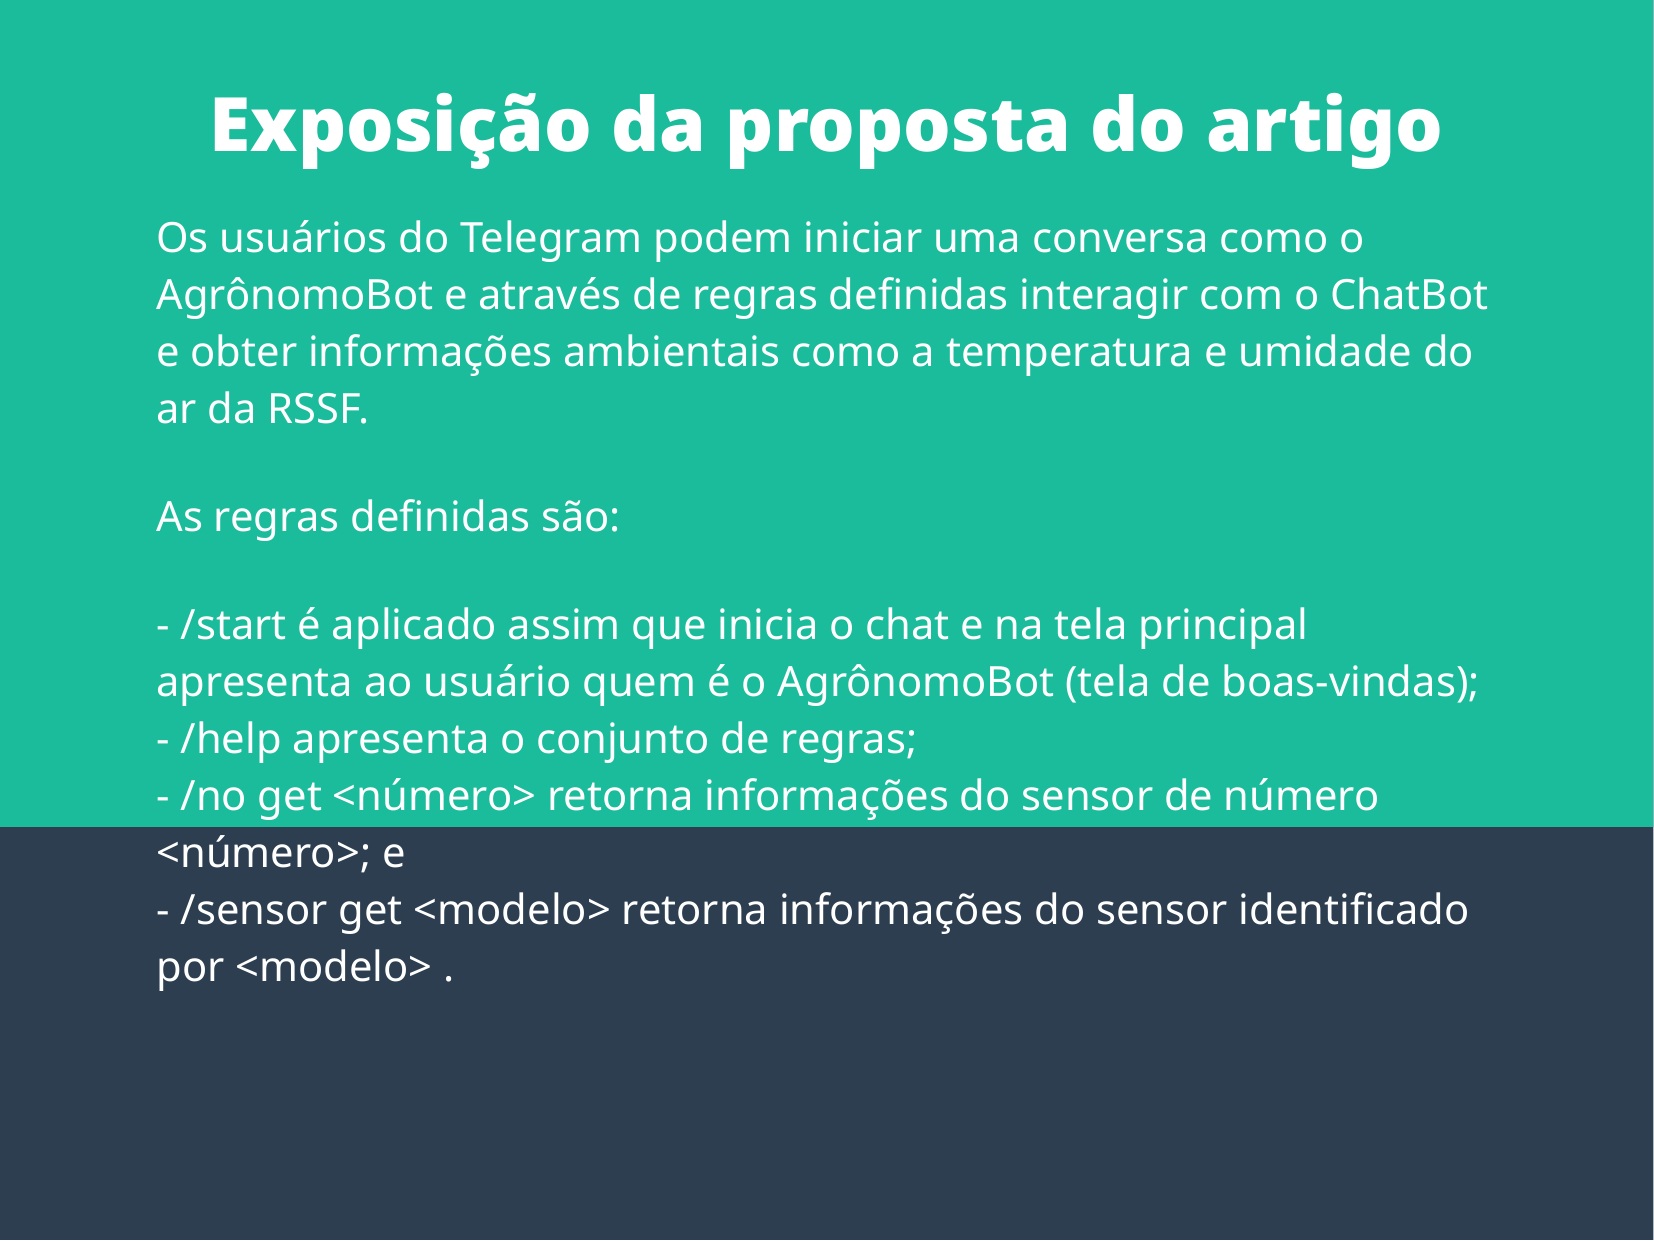

# Exposição da proposta do artigo
Os usuários do Telegram podem iniciar uma conversa como o AgrônomoBot e através de regras definidas interagir com o ChatBot e obter informações ambientais como a temperatura e umidade do ar da RSSF.
As regras definidas são:
- /start é aplicado assim que inicia o chat e na tela principal apresenta ao usuário quem é o AgrônomoBot (tela de boas-vindas);
- /help apresenta o conjunto de regras;
- /no get <número> retorna informações do sensor de número <número>; e
- /sensor get <modelo> retorna informações do sensor identificado por <modelo> .